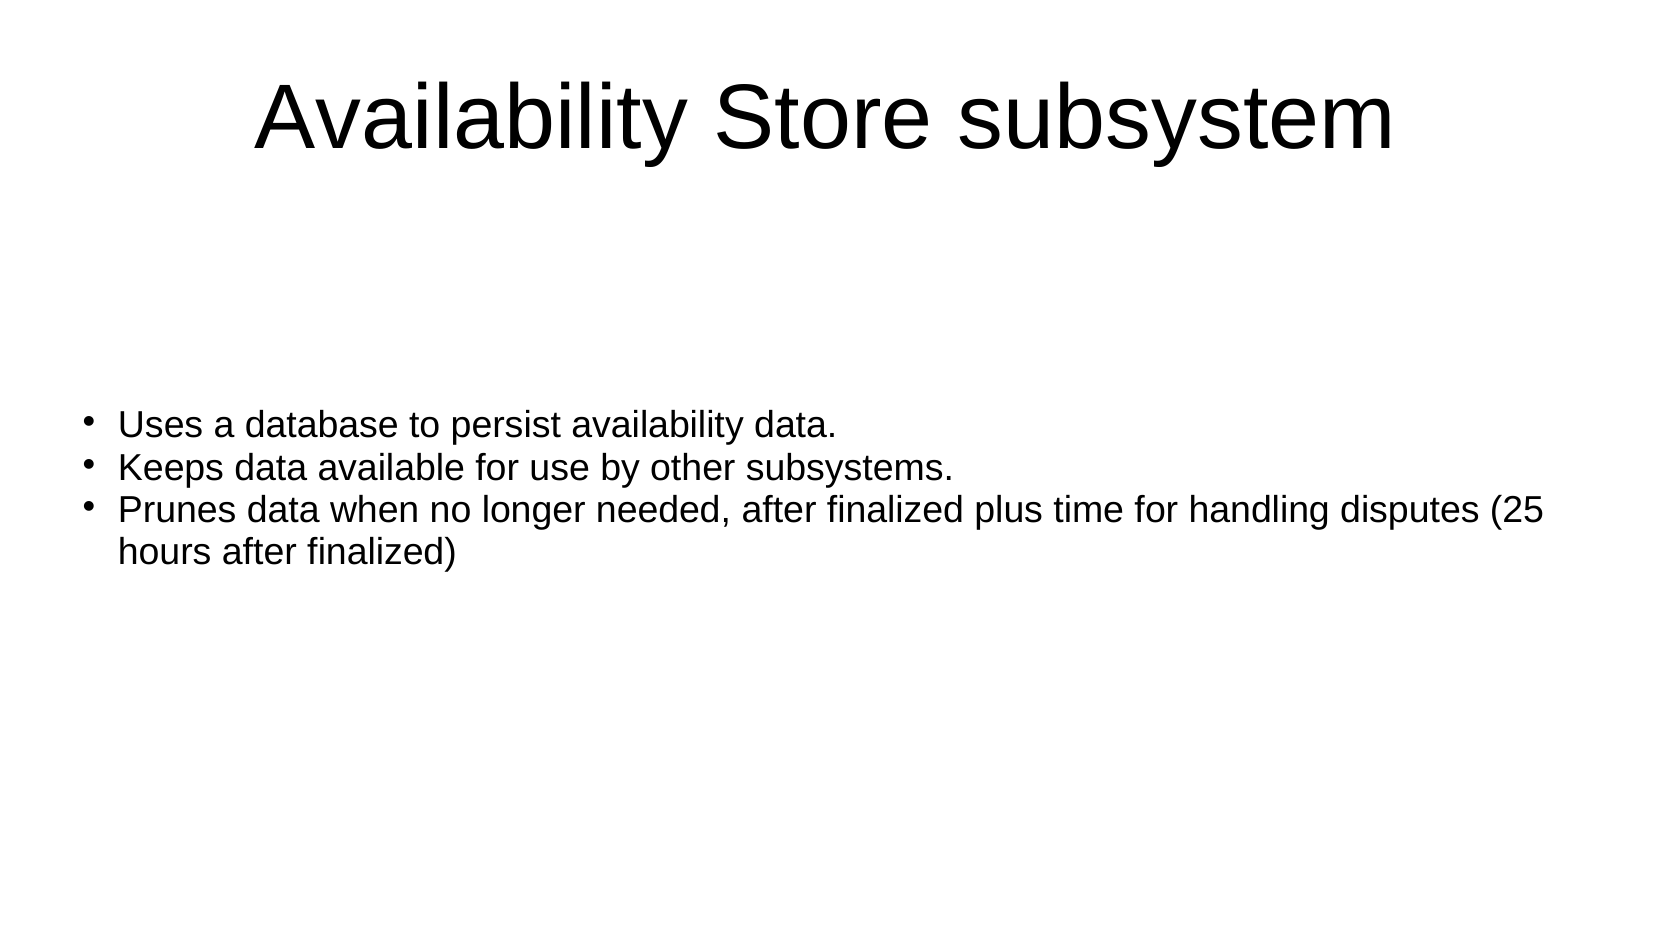

# Availability Store subsystem
Uses a database to persist availability data.
Keeps data available for use by other subsystems.
Prunes data when no longer needed, after finalized plus time for handling disputes (25 hours after finalized)